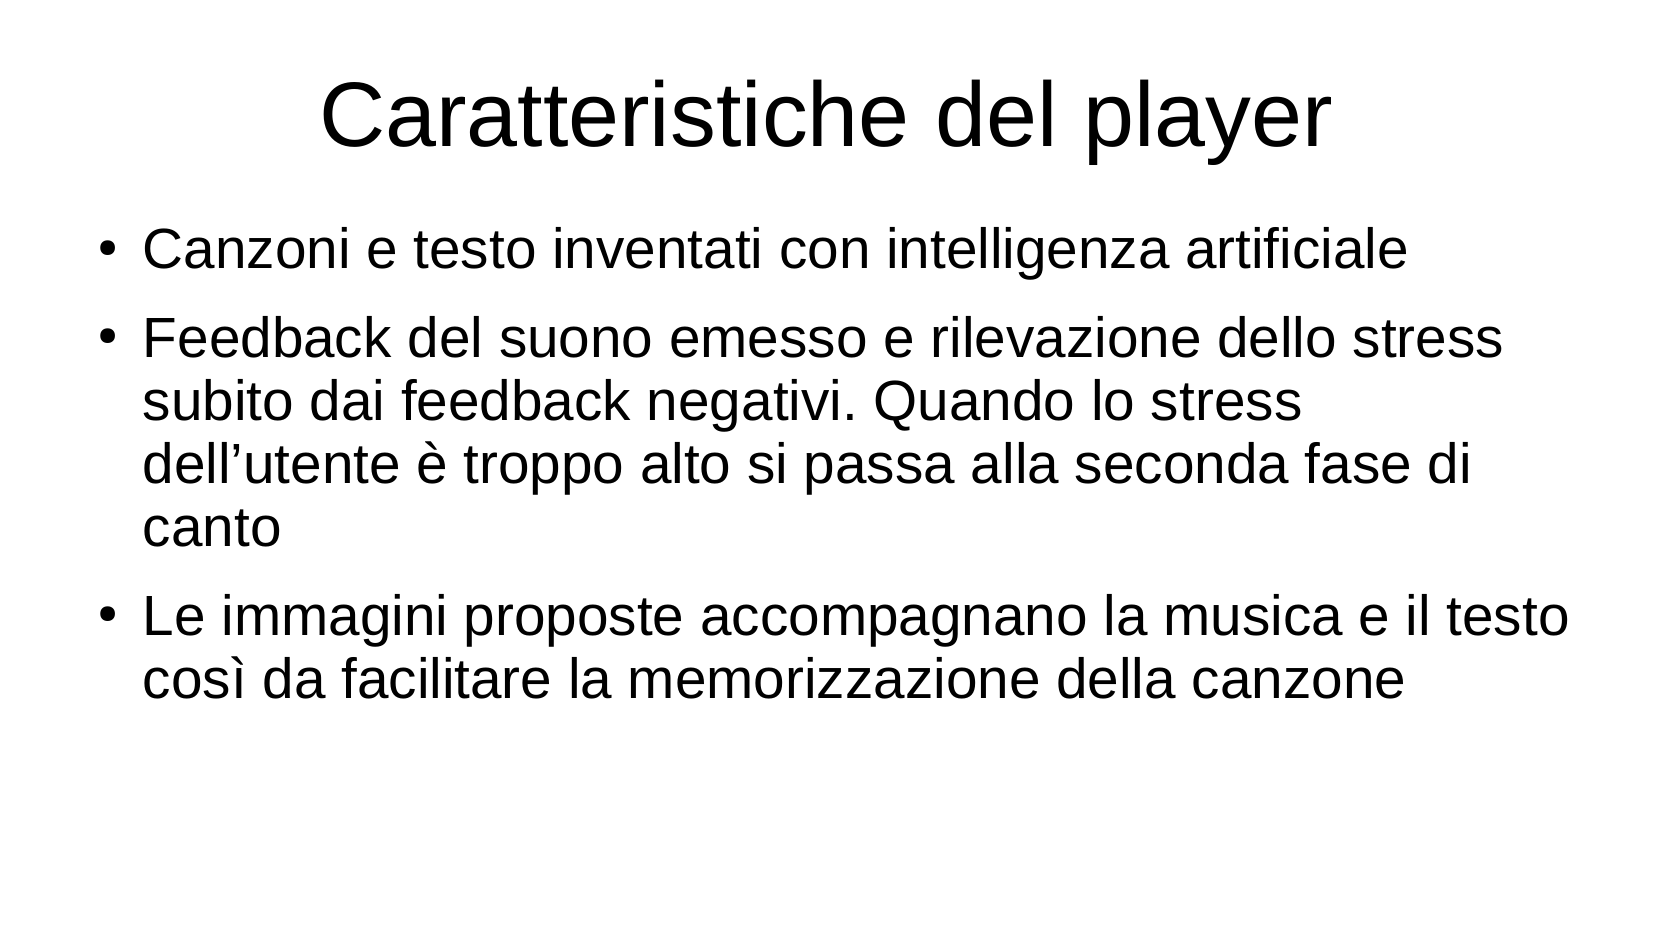

# Caratteristiche del player
Canzoni e testo inventati con intelligenza artificiale
Feedback del suono emesso e rilevazione dello stress subito dai feedback negativi. Quando lo stress dell’utente è troppo alto si passa alla seconda fase di canto
Le immagini proposte accompagnano la musica e il testo così da facilitare la memorizzazione della canzone